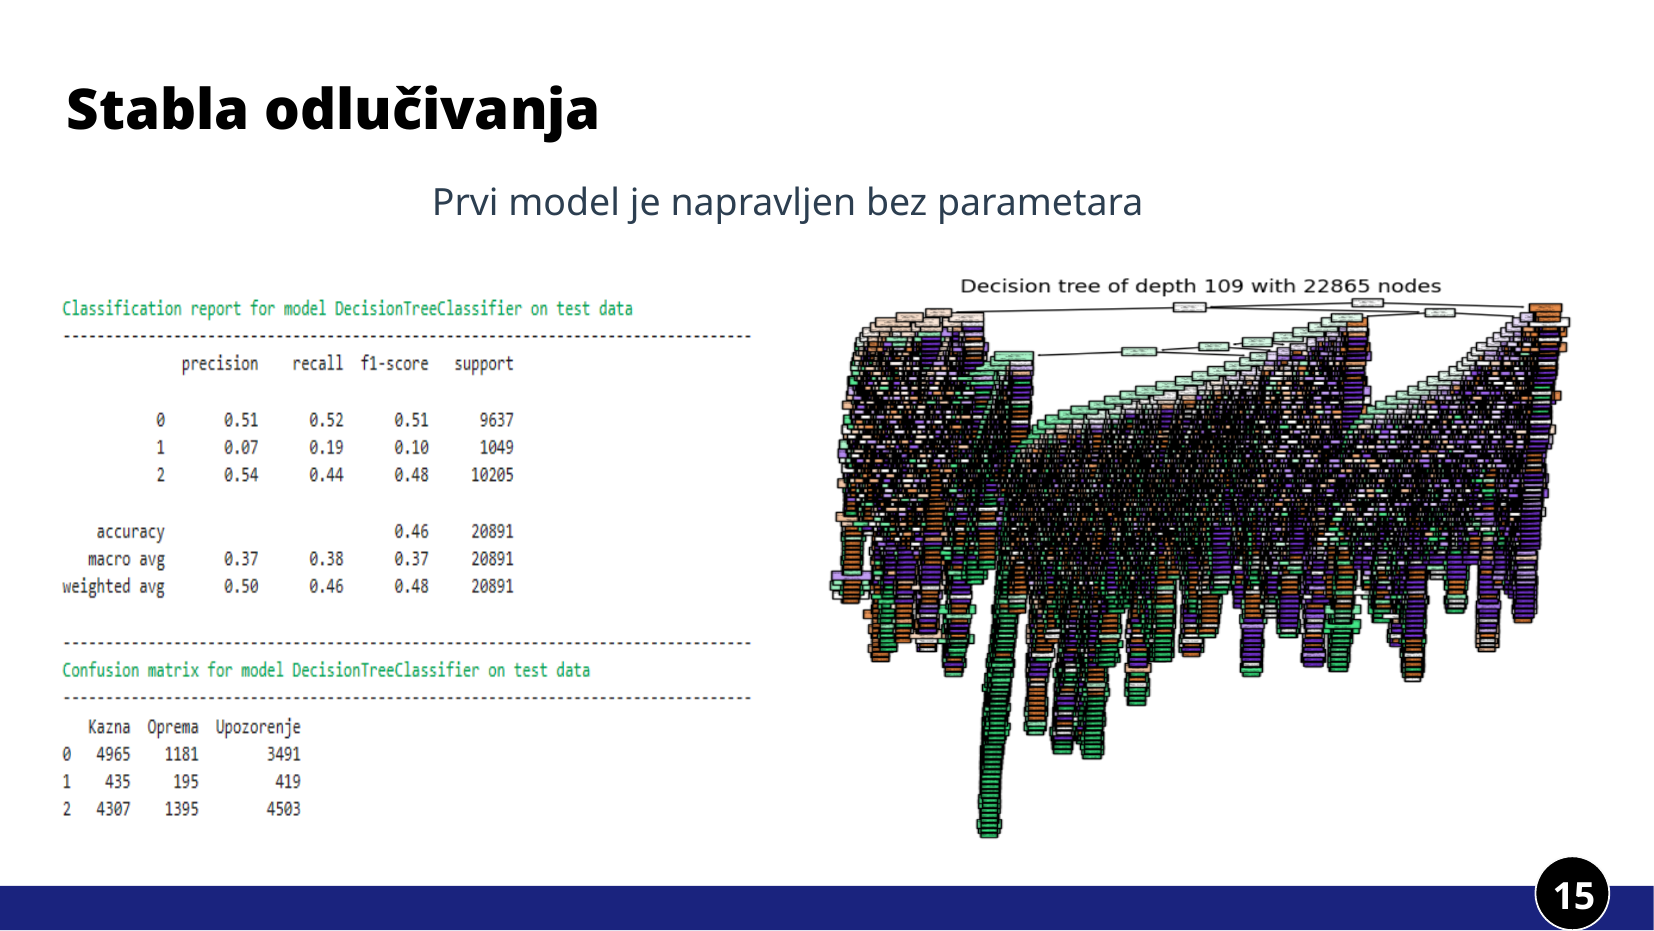

# Stabla odlučivanja
Prvi model je napravljen bez parametara